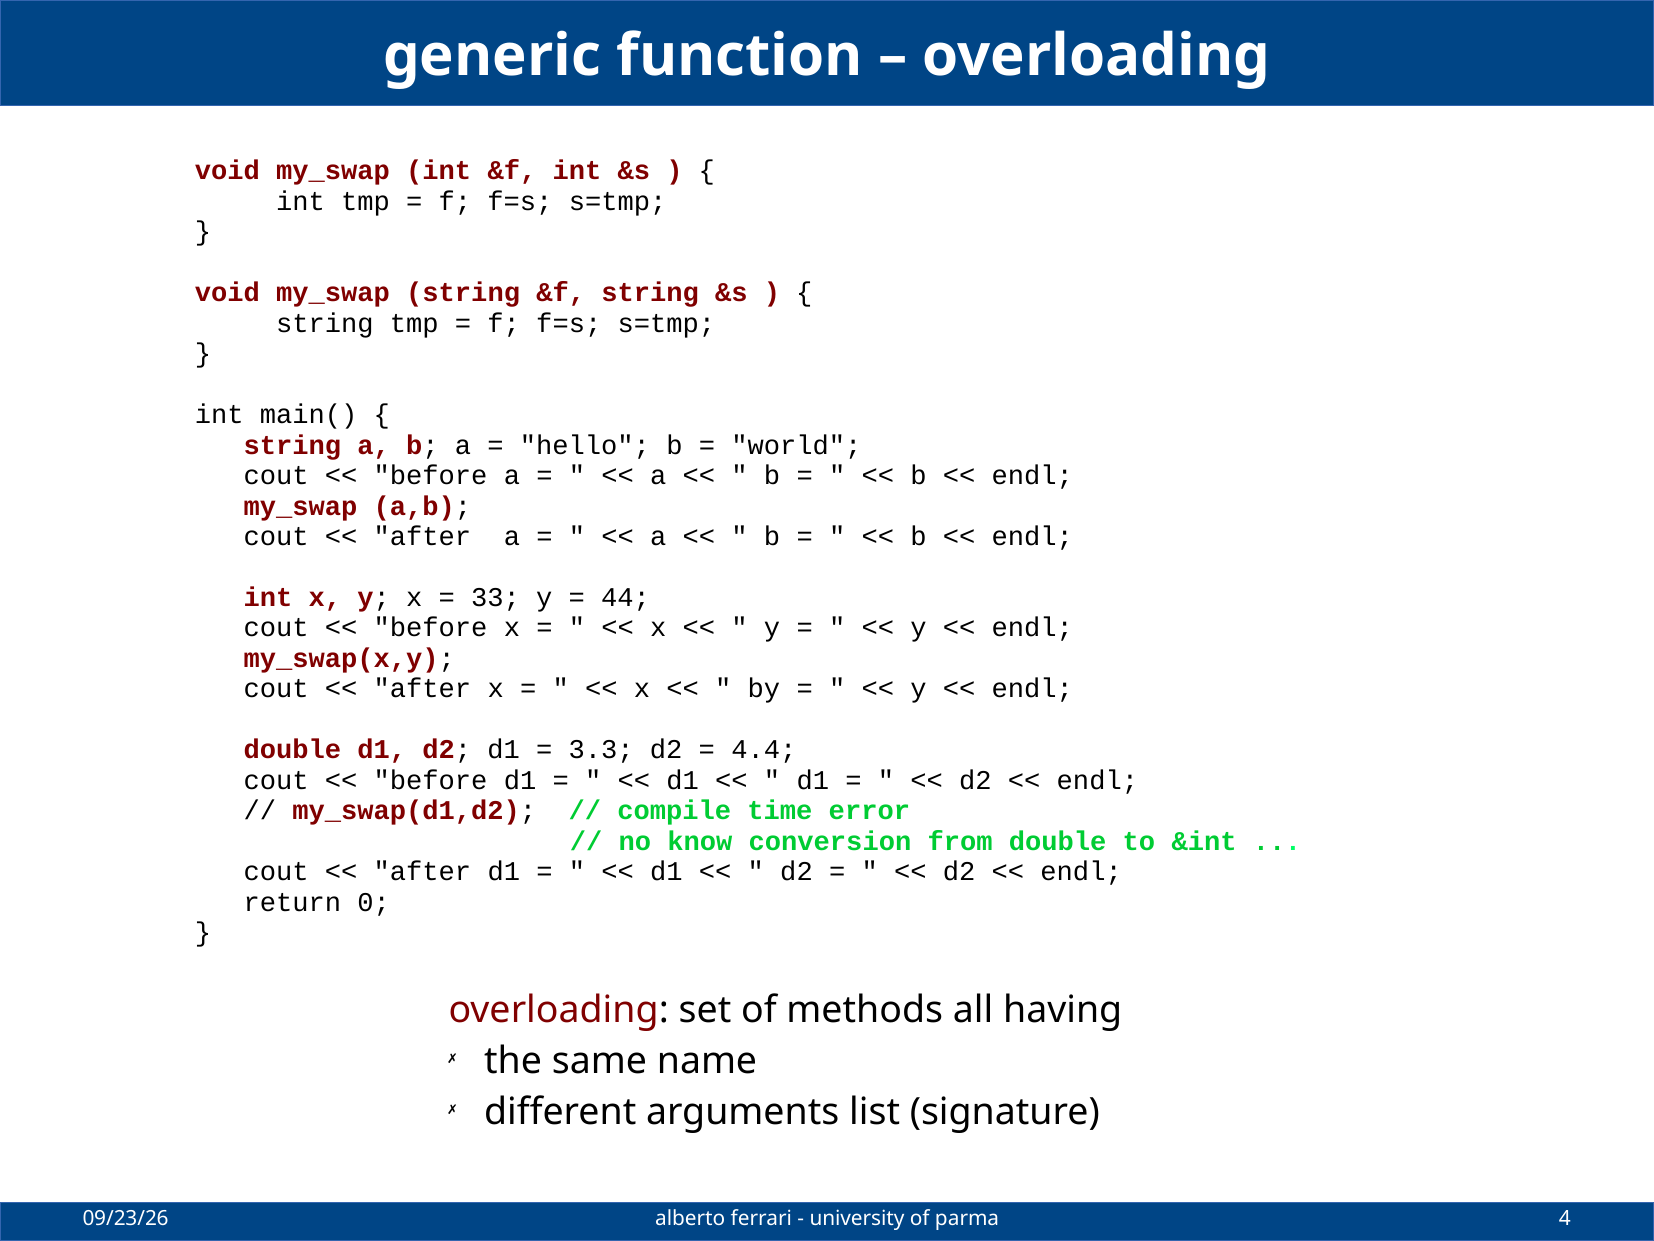

# generic function – overloading
void my_swap (int &f, int &s ) {
 int tmp = f; f=s; s=tmp;
}
void my_swap (string &f, string &s ) {
 string tmp = f; f=s; s=tmp;
}
int main() {
 string a, b; a = "hello"; b = "world";
 cout << "before a = " << a << " b = " << b << endl;
 my_swap (a,b);
 cout << "after a = " << a << " b = " << b << endl;
 int x, y; x = 33; y = 44;
 cout << "before x = " << x << " y = " << y << endl;
 my_swap(x,y);
 cout << "after x = " << x << " by = " << y << endl;
 double d1, d2; d1 = 3.3; d2 = 4.4;
 cout << "before d1 = " << d1 << " d1 = " << d2 << endl;
 // my_swap(d1,d2); // compile time error
					// no know conversion from double to &int ...
 cout << "after d1 = " << d1 << " d2 = " << d2 << endl;
 return 0;
}
overloading: set of methods all having
the same name
different arguments list (signature)
alberto ferrari - university of parma
4